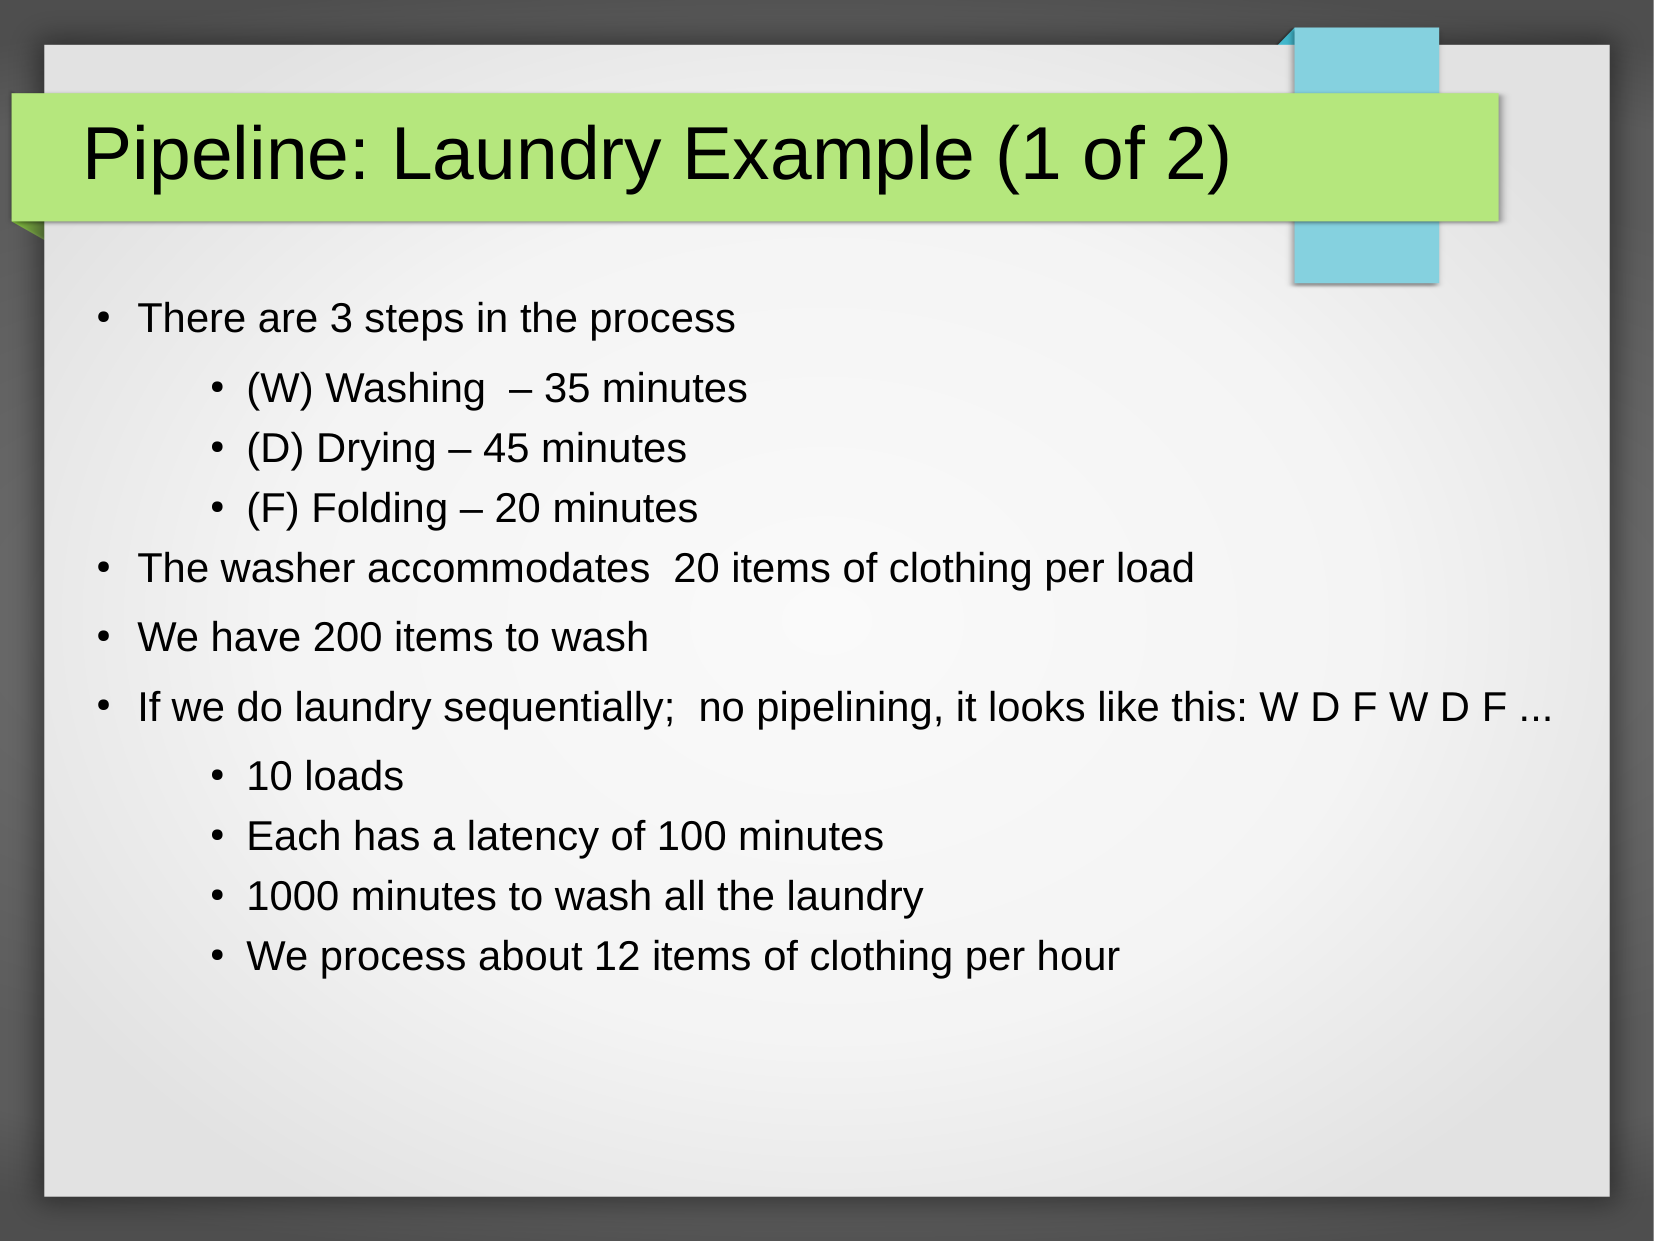

# Pipeline: Laundry Example (1 of 2)
There are 3 steps in the process
(W) Washing – 35 minutes
(D) Drying – 45 minutes
(F) Folding – 20 minutes
The washer accommodates 20 items of clothing per load
We have 200 items to wash
If we do laundry sequentially; no pipelining, it looks like this: W D F W D F ...
10 loads
Each has a latency of 100 minutes
1000 minutes to wash all the laundry
We process about 12 items of clothing per hour